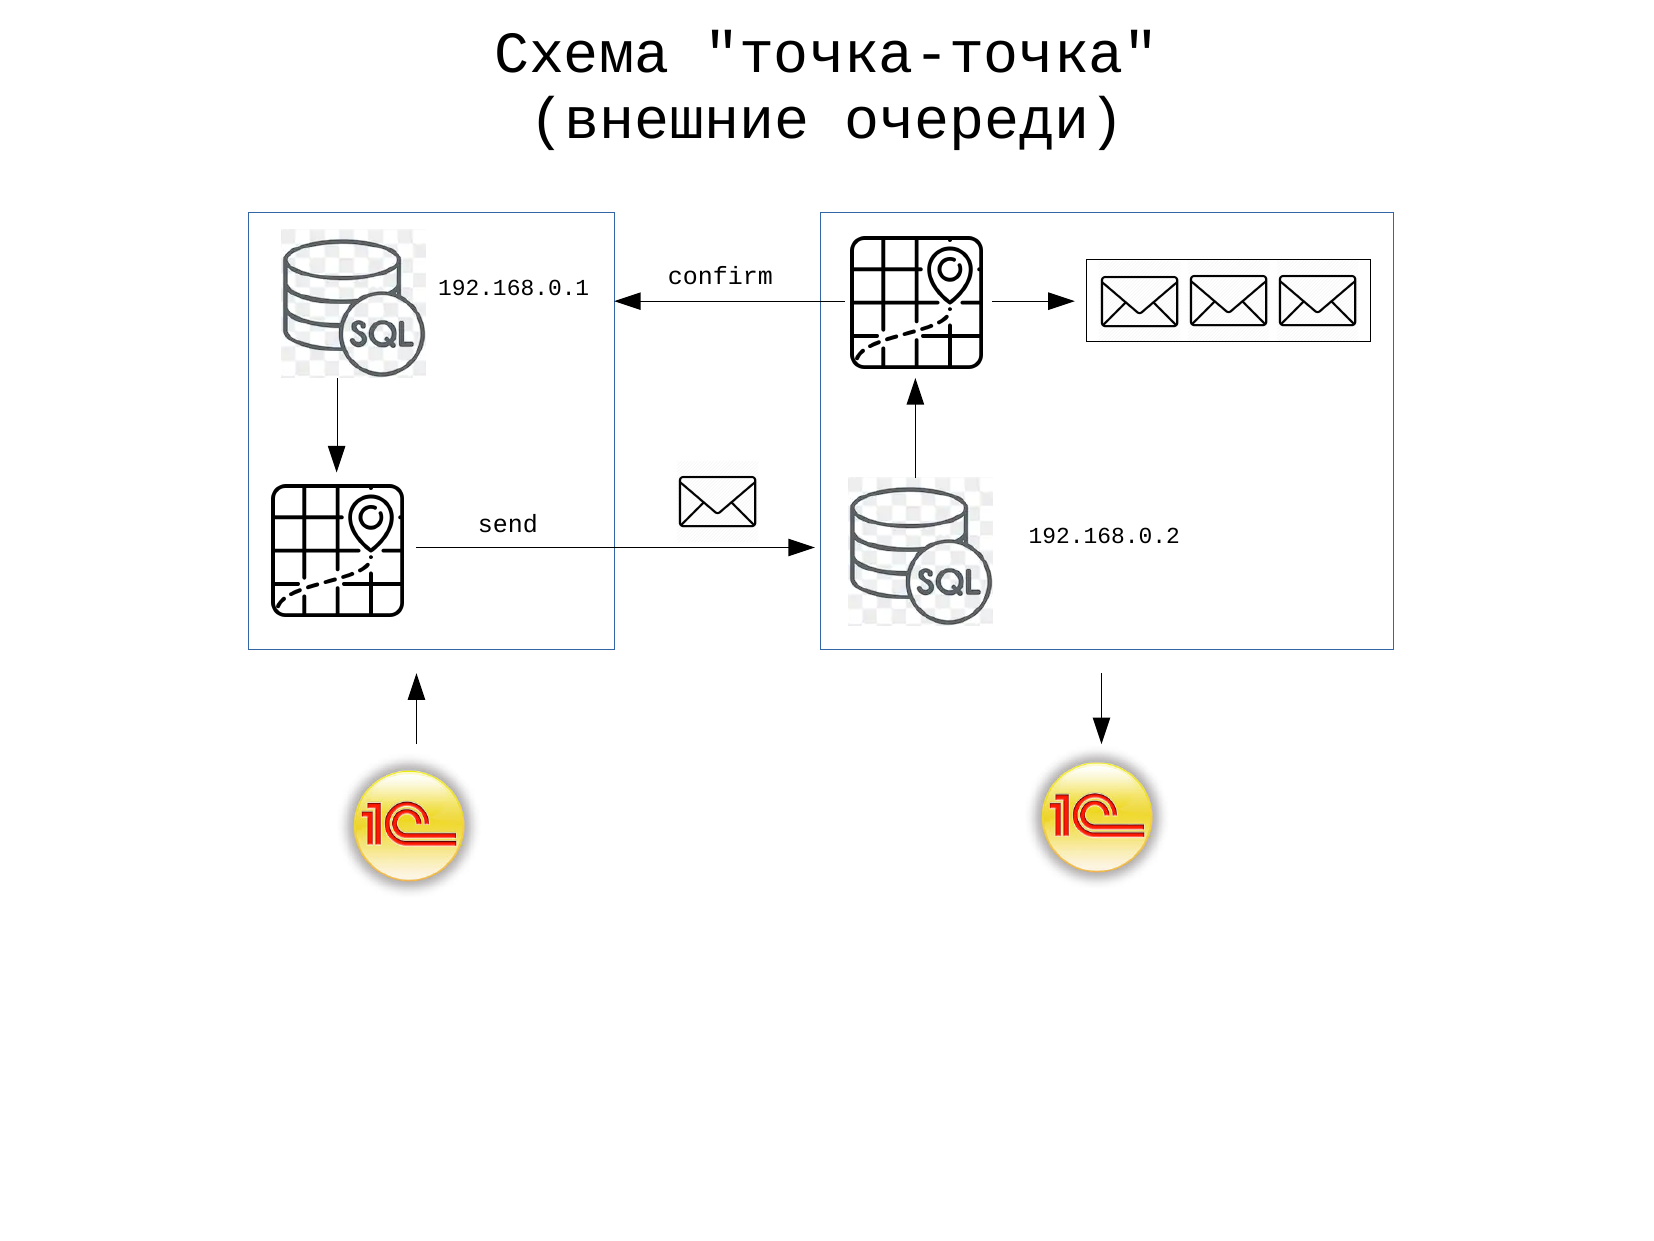

# Схема "точка-точка" (внешние очереди)
confirm
192.168.0.1
send
192.168.0.2